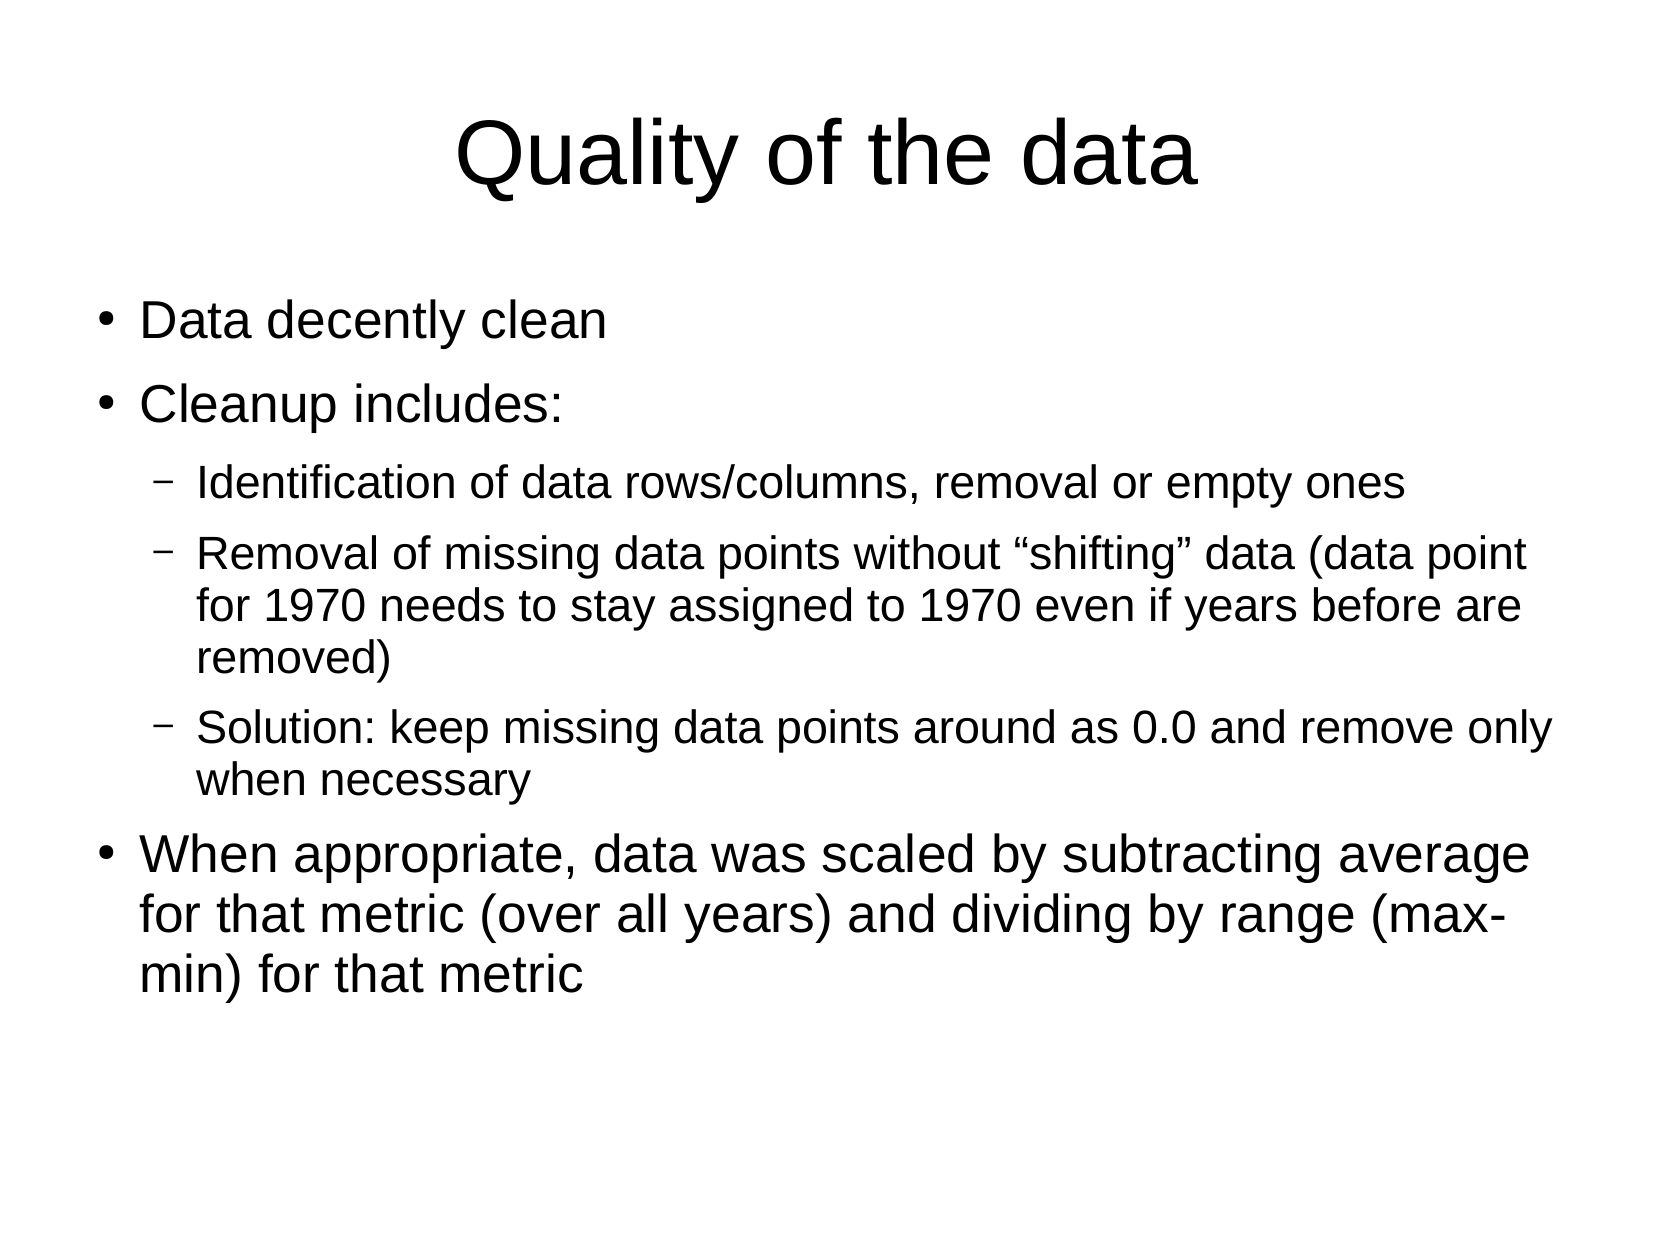

# Quality of the data
Data decently clean
Cleanup includes:
Identification of data rows/columns, removal or empty ones
Removal of missing data points without “shifting” data (data point for 1970 needs to stay assigned to 1970 even if years before are removed)
Solution: keep missing data points around as 0.0 and remove only when necessary
When appropriate, data was scaled by subtracting average for that metric (over all years) and dividing by range (max-min) for that metric